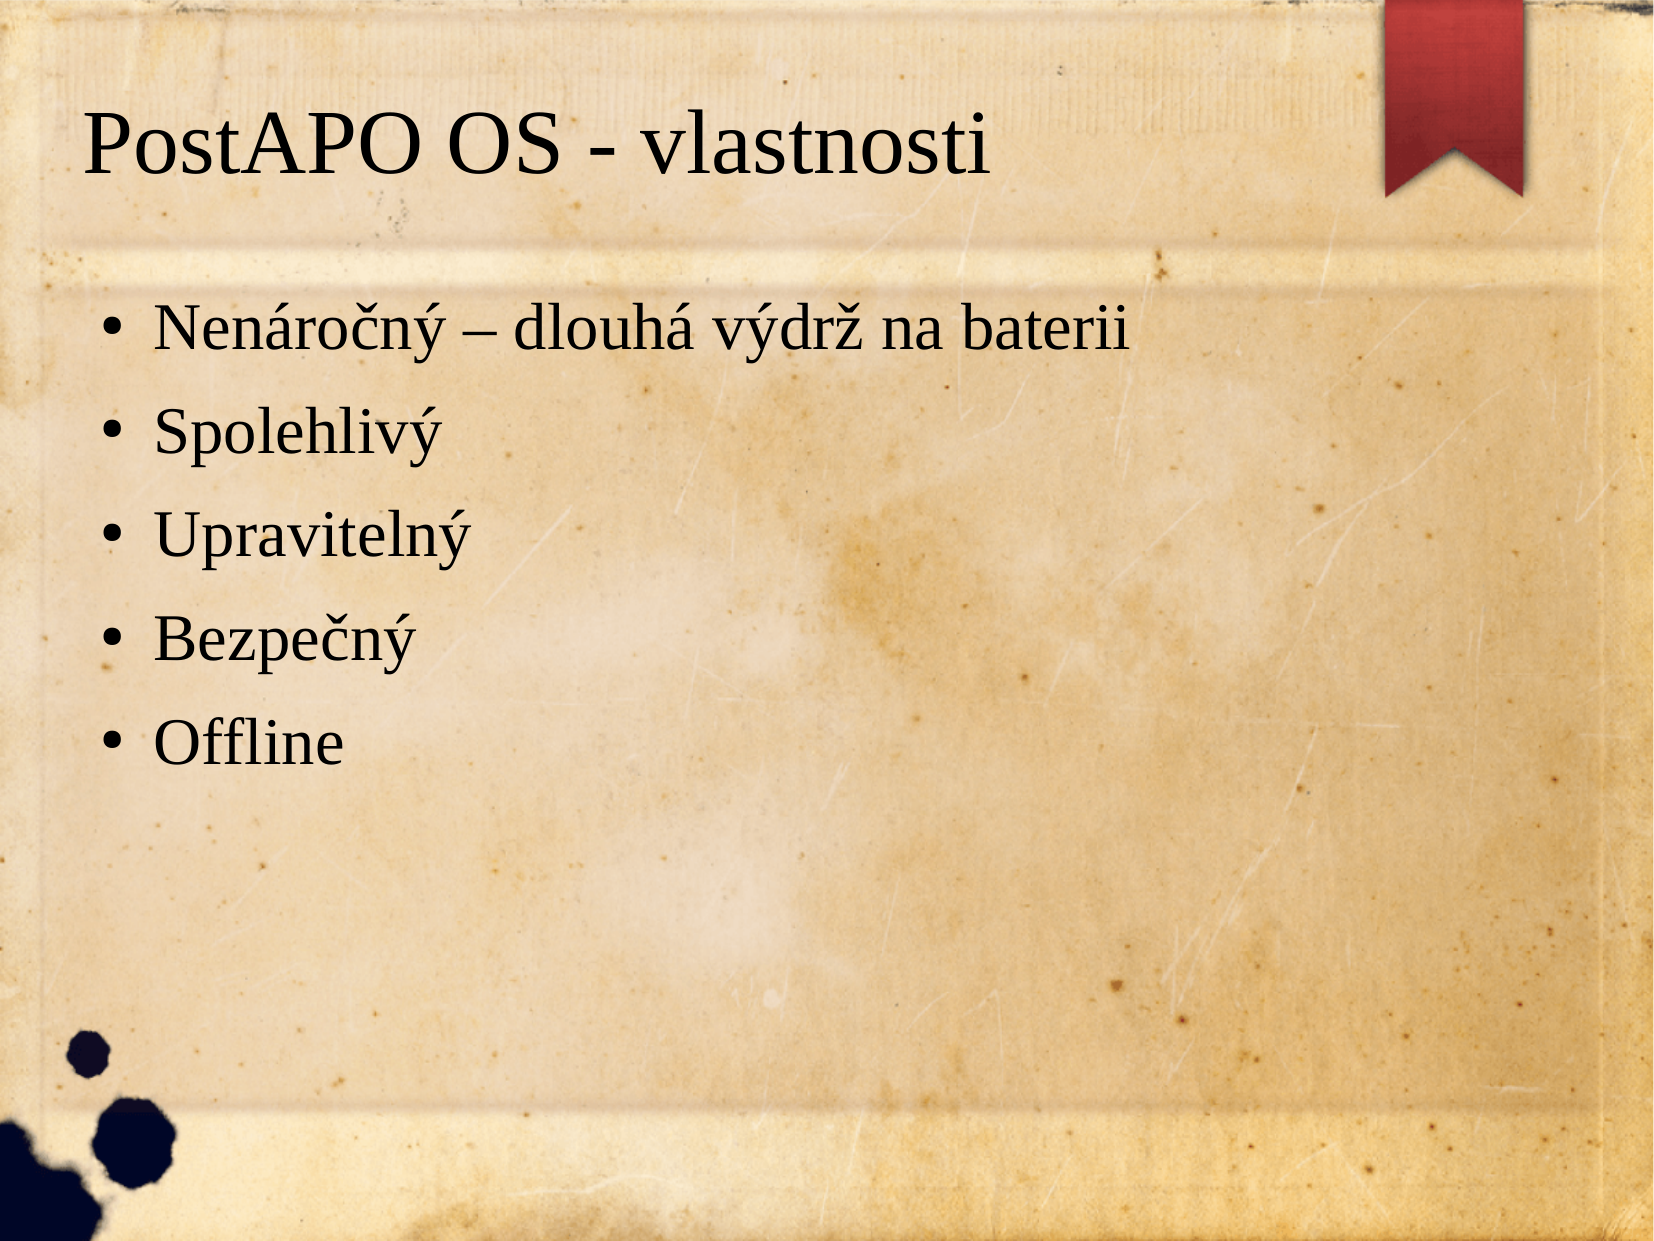

# PostAPO OS - vlastnosti
Nenáročný – dlouhá výdrž na baterii
Spolehlivý
Upravitelný
Bezpečný
Offline